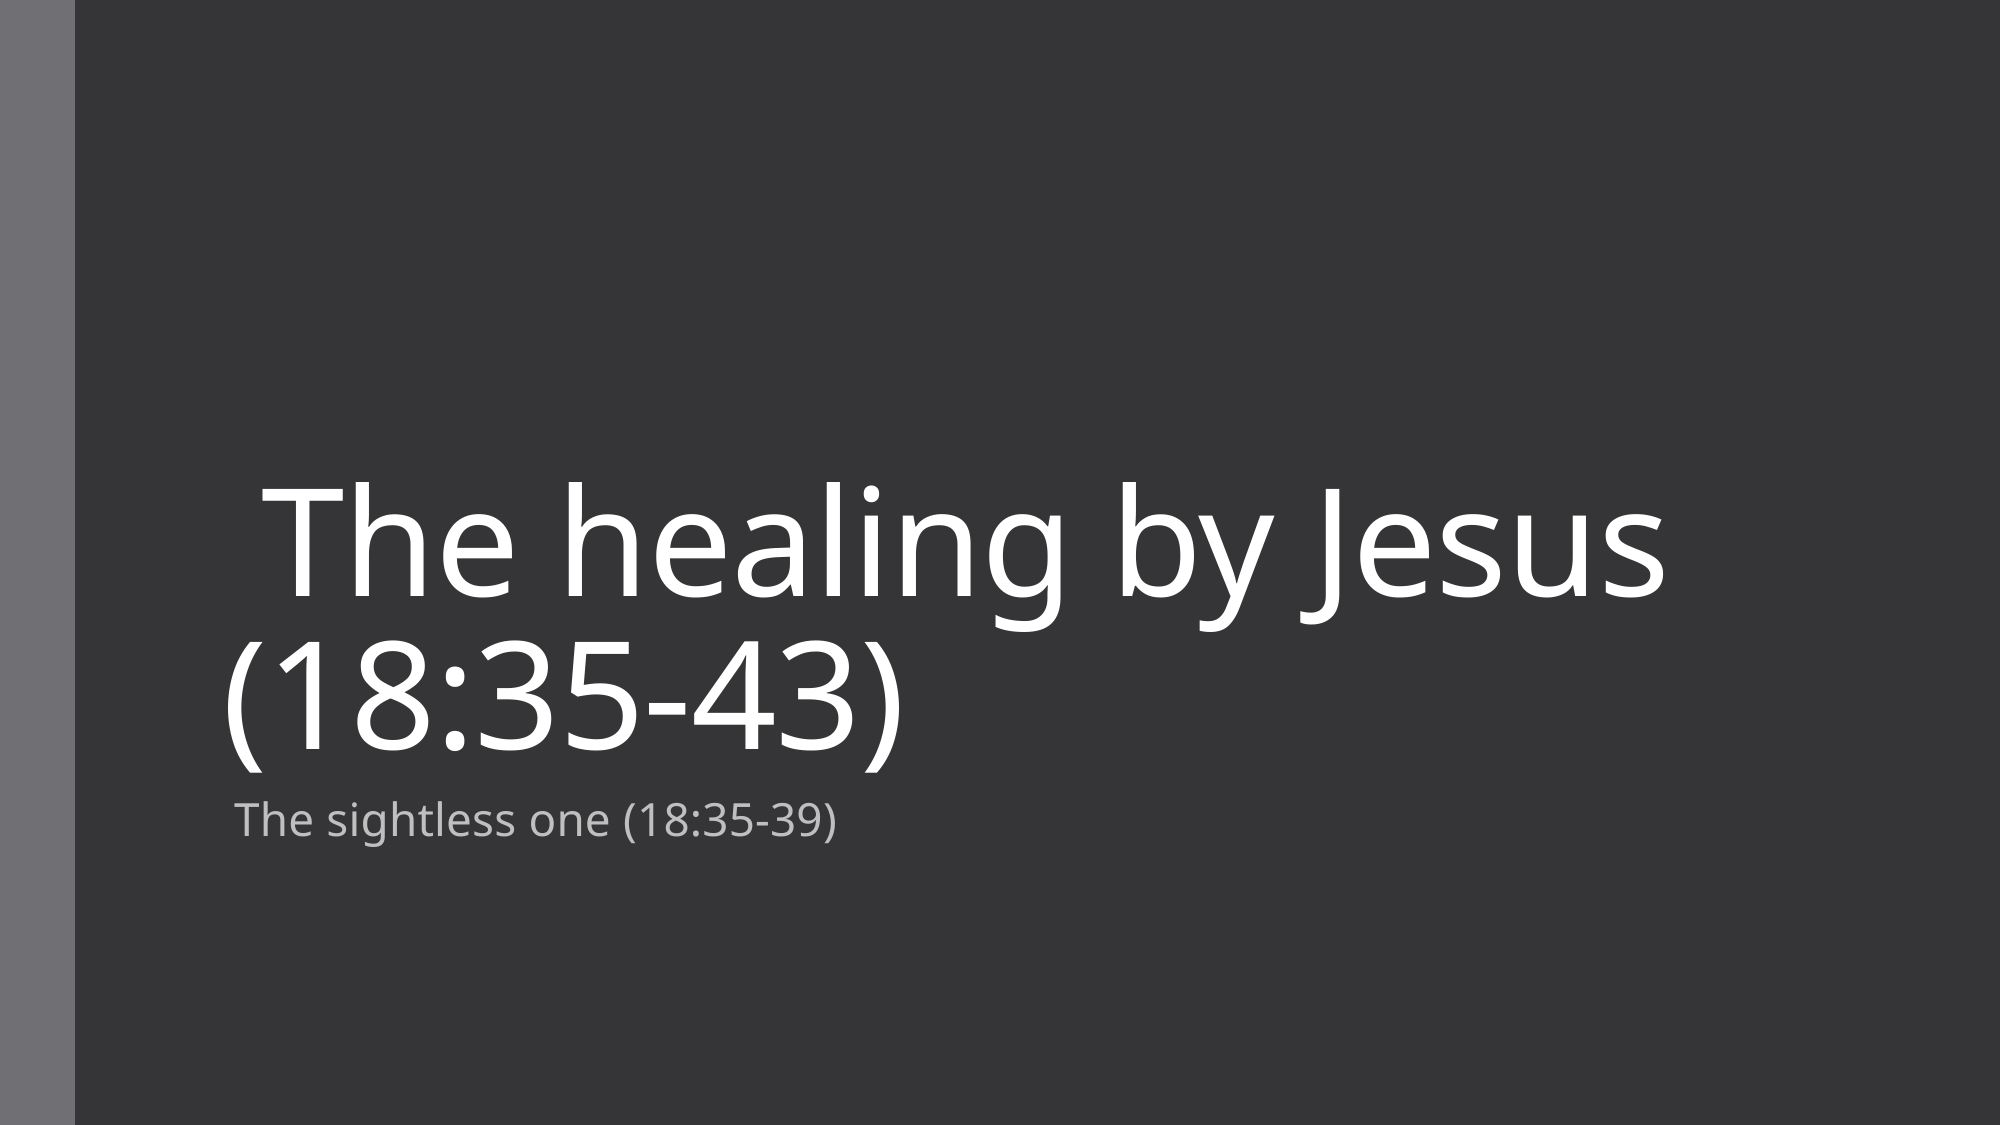

# The healing by Jesus (18:35-43)
 The sightless one (18:35-39)